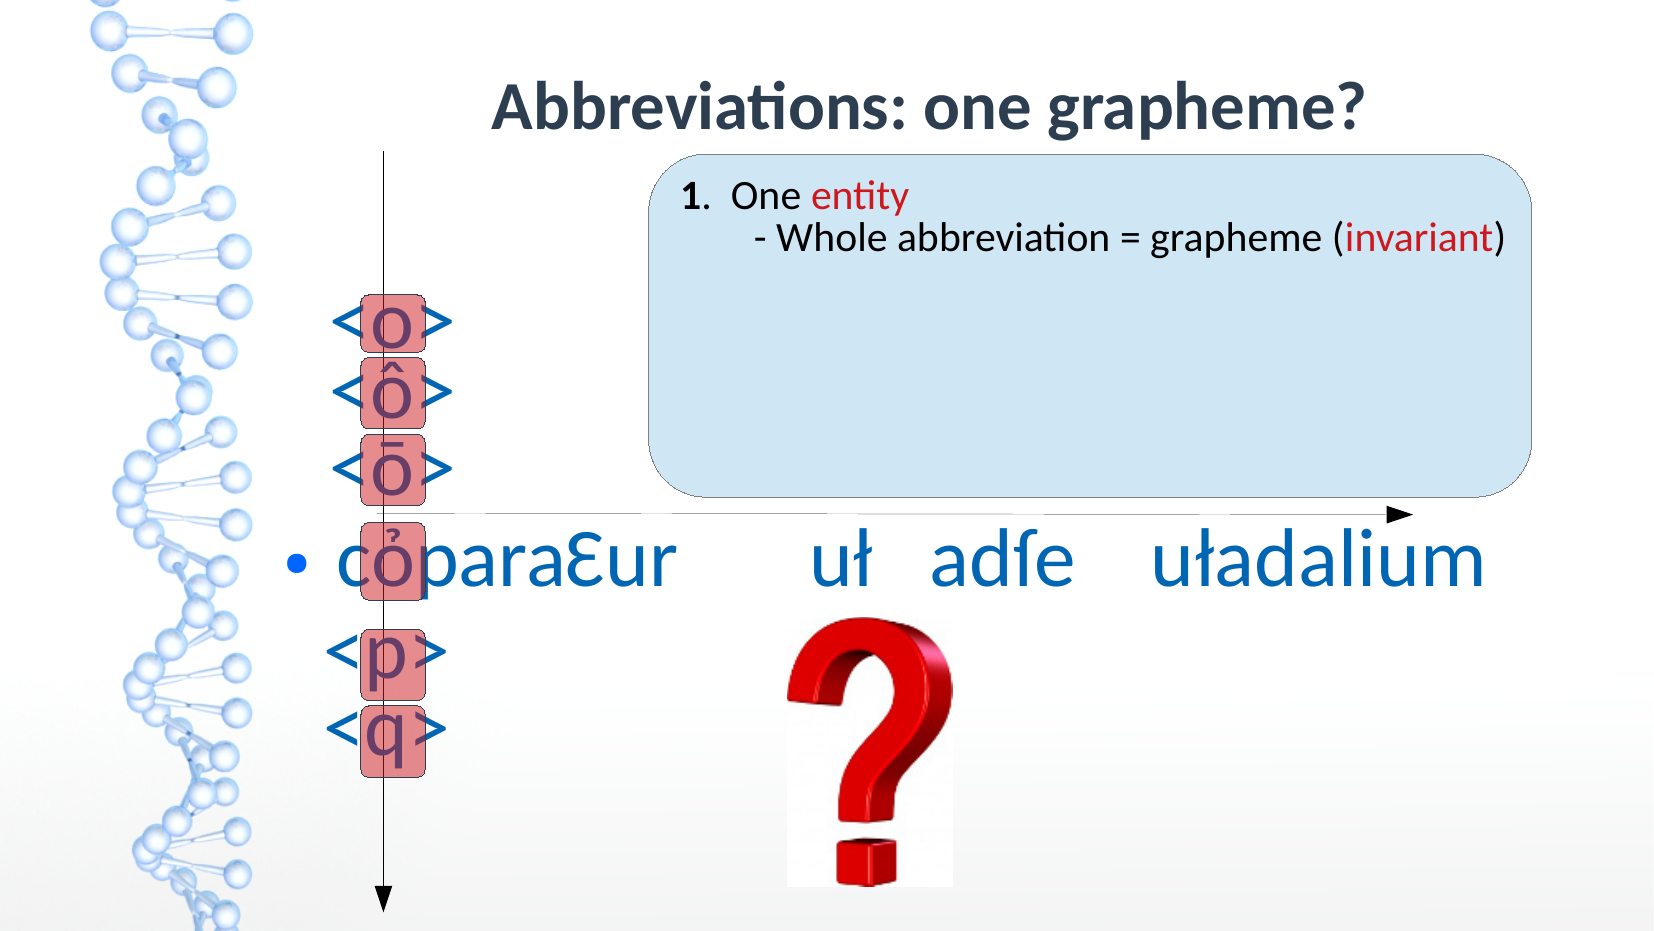

# Abbreviations: one grapheme?
1. One entity
	- Whole abbreviation = grapheme (invariant)
<o>
<ô>
<ō>
cỏparaƐur uł adſe uładalium
<p>
<q>